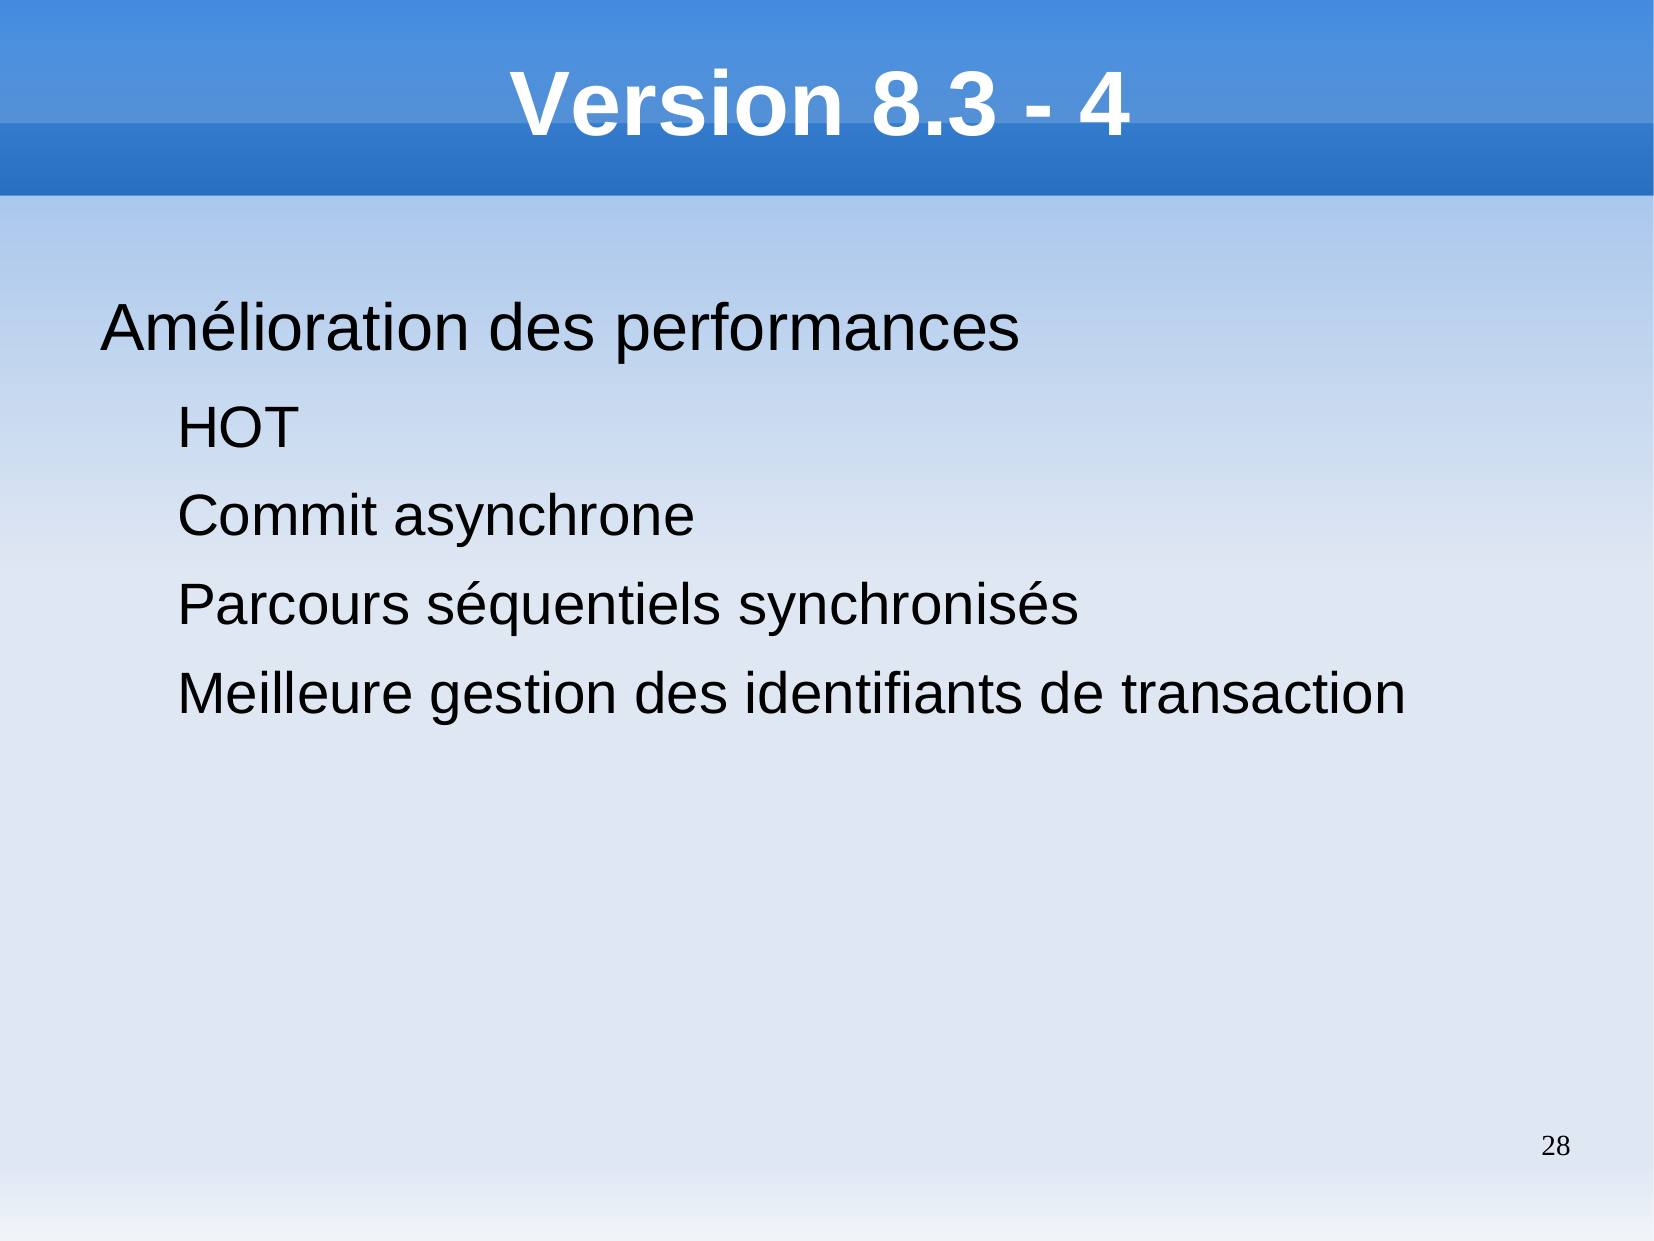

# Version 8.3 - 4
Amélioration des performances
HOT
Commit asynchrone
Parcours séquentiels synchronisés
Meilleure gestion des identifiants de transaction
28